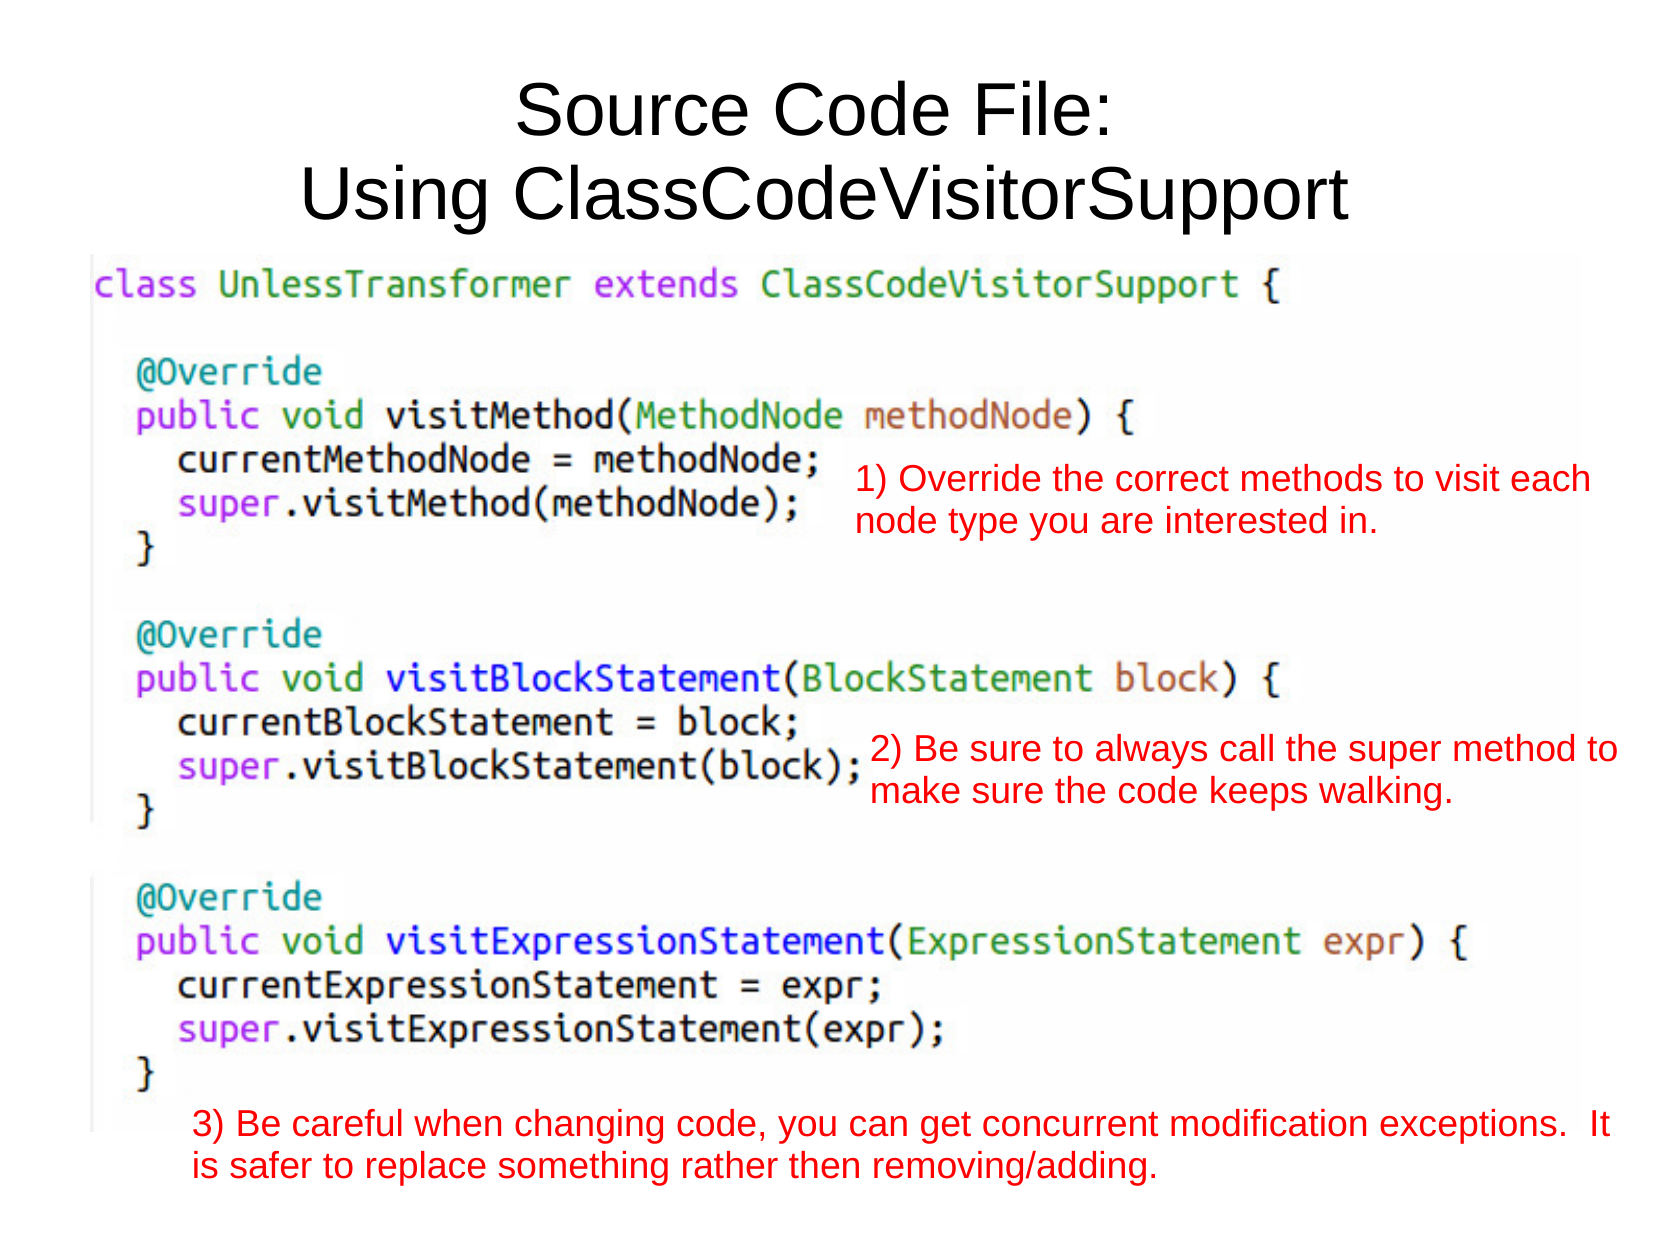

Source Code File:
Using ClassCodeVisitorSupport
1) Override the correct methods to visit each node type you are interested in.
2) Be sure to always call the super method to make sure the code keeps walking.
3) Be careful when changing code, you can get concurrent modification exceptions. It is safer to replace something rather then removing/adding.